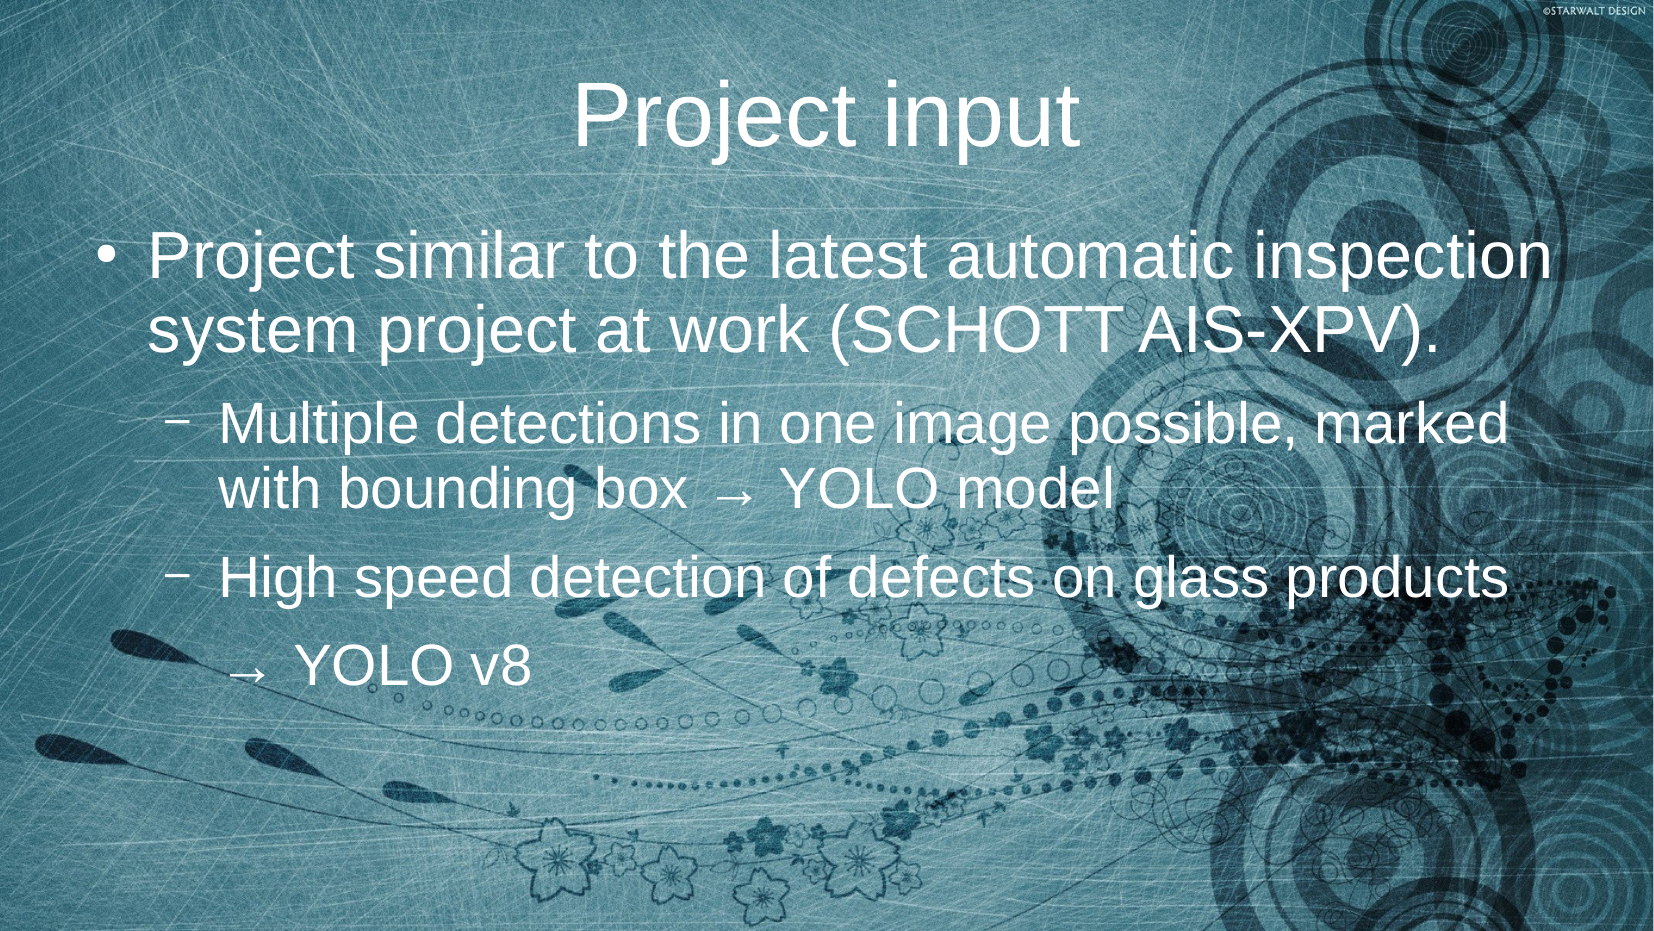

# Project input
Project similar to the latest automatic inspection system project at work (SCHOTT AIS-XPV).
Multiple detections in one image possible, marked with bounding box → YOLO model
High speed detection of defects on glass products
→ YOLO v8